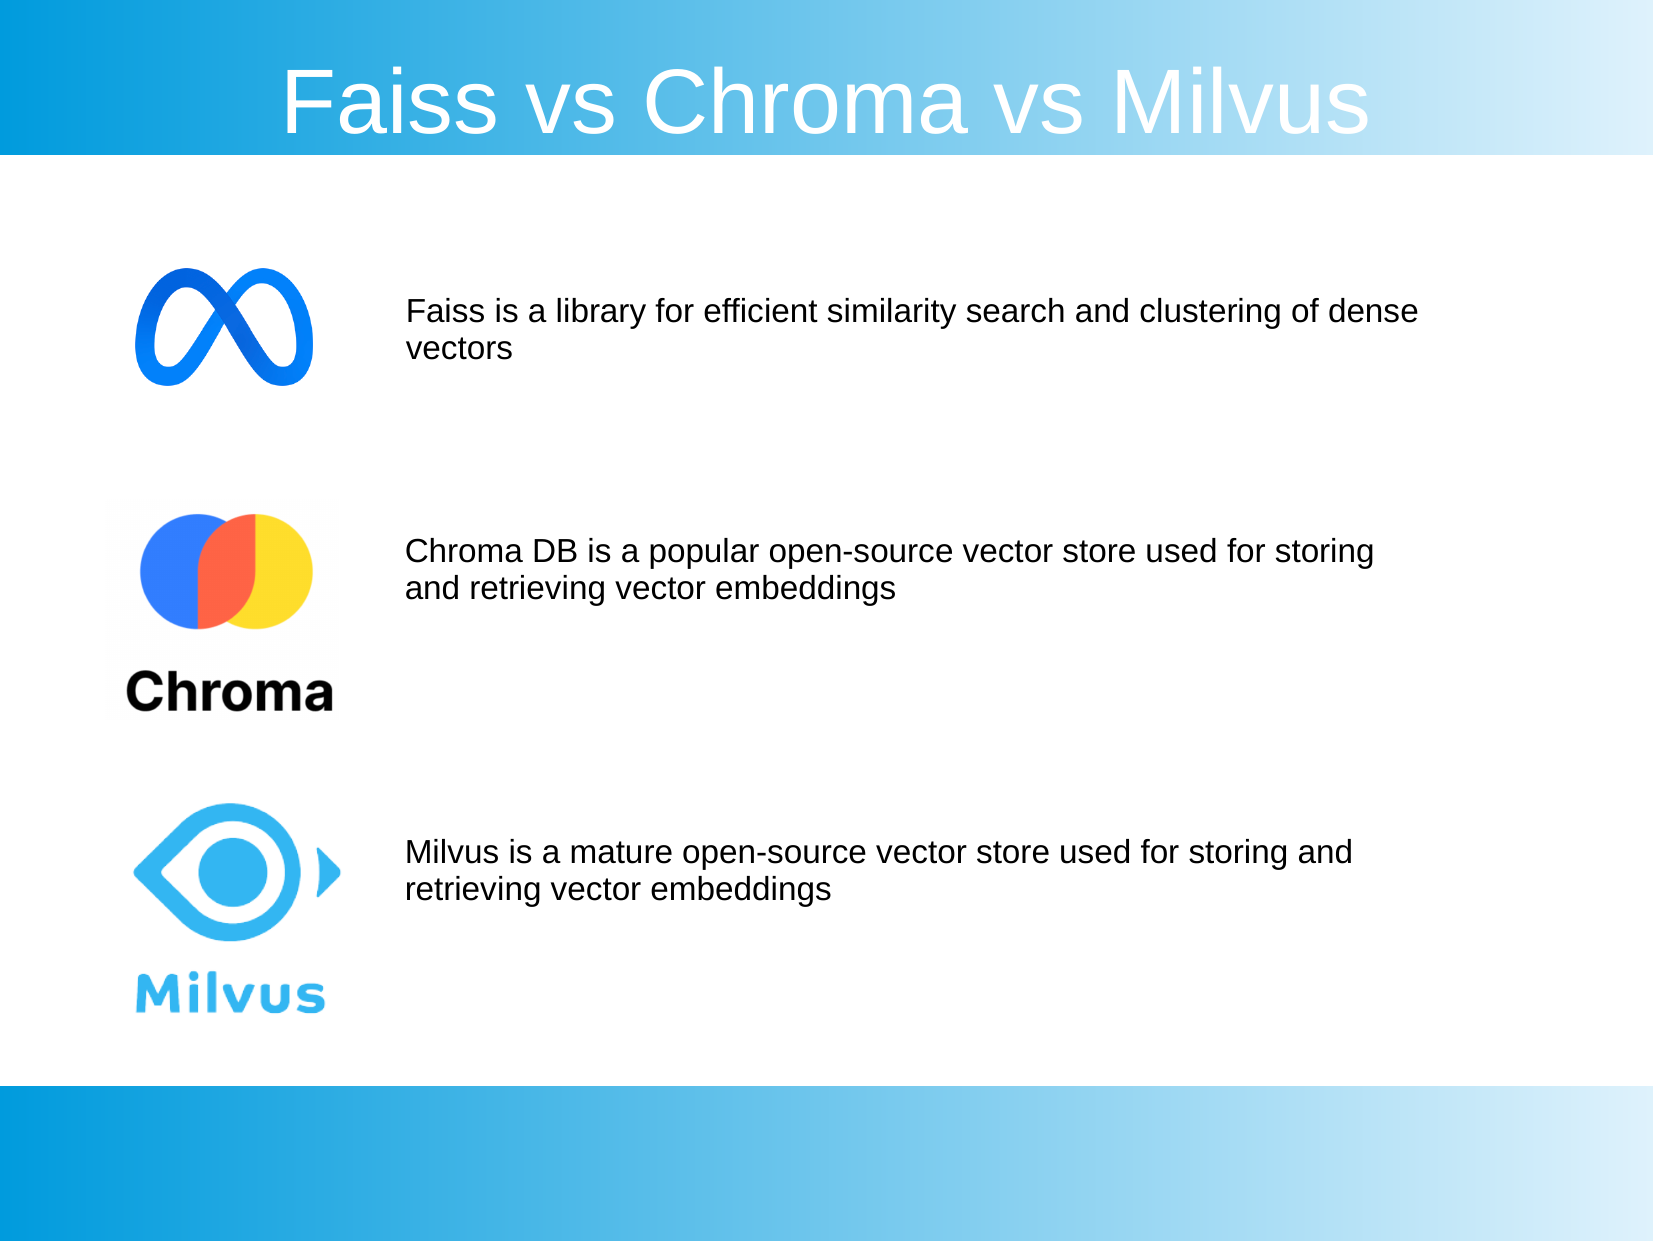

# Faiss vs Chroma vs Milvus
Faiss is a library for efficient similarity search and clustering of dense vectors
Chroma DB is a popular open-source vector store used for storing and retrieving vector embeddings
Milvus is a mature open-source vector store used for storing and retrieving vector embeddings